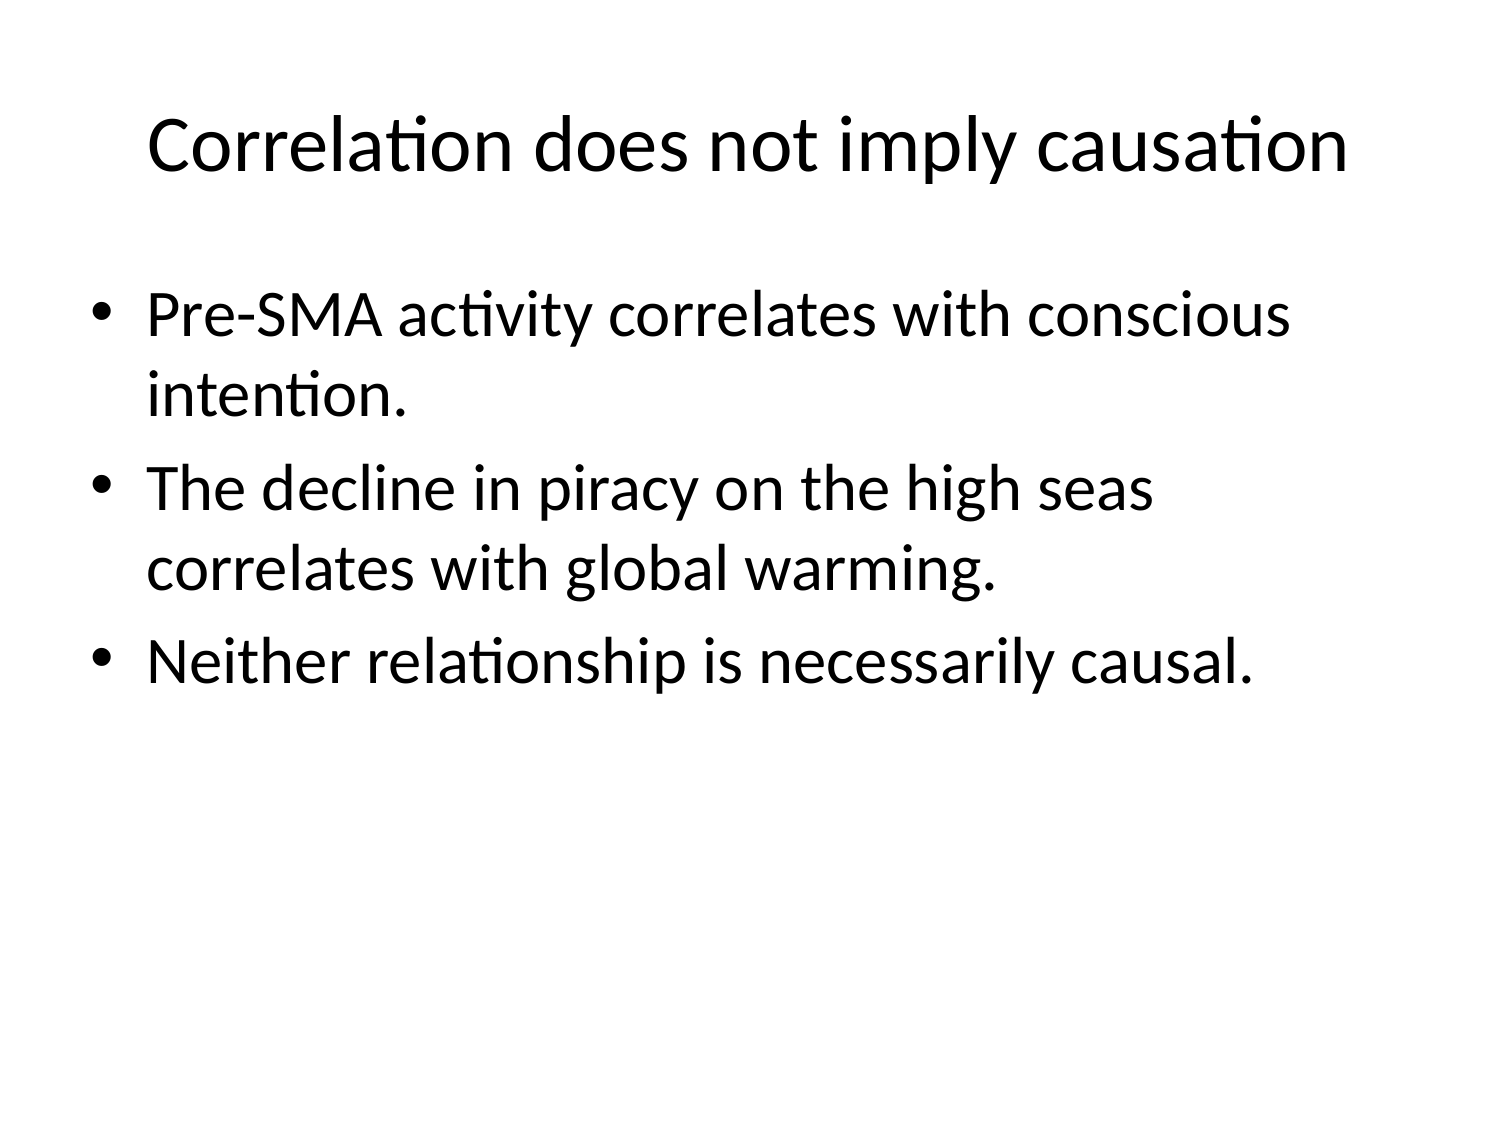

# Correlation does not imply causation
Pre-SMA activity correlates with conscious intention.
The decline in piracy on the high seas correlates with global warming.
Neither relationship is necessarily causal.